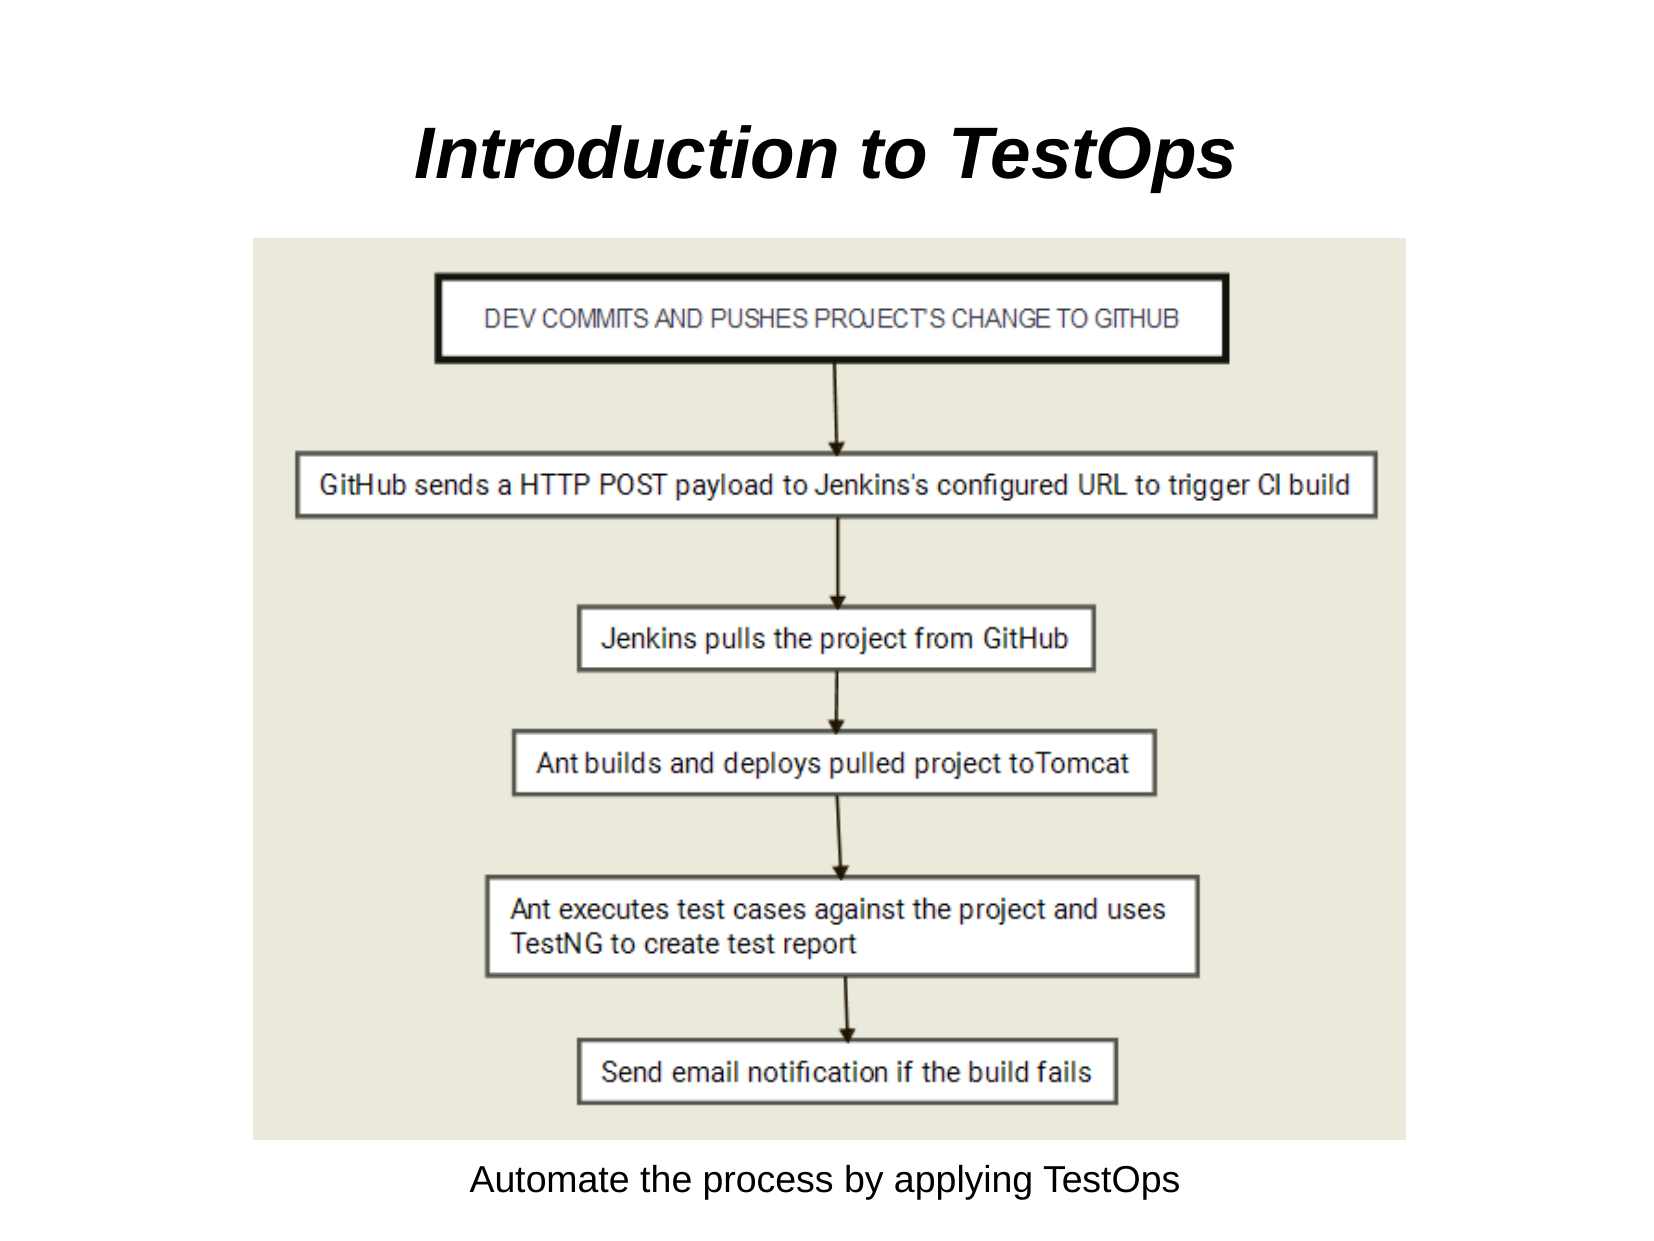

# Introduction to TestOps
Automate the process by applying TestOps